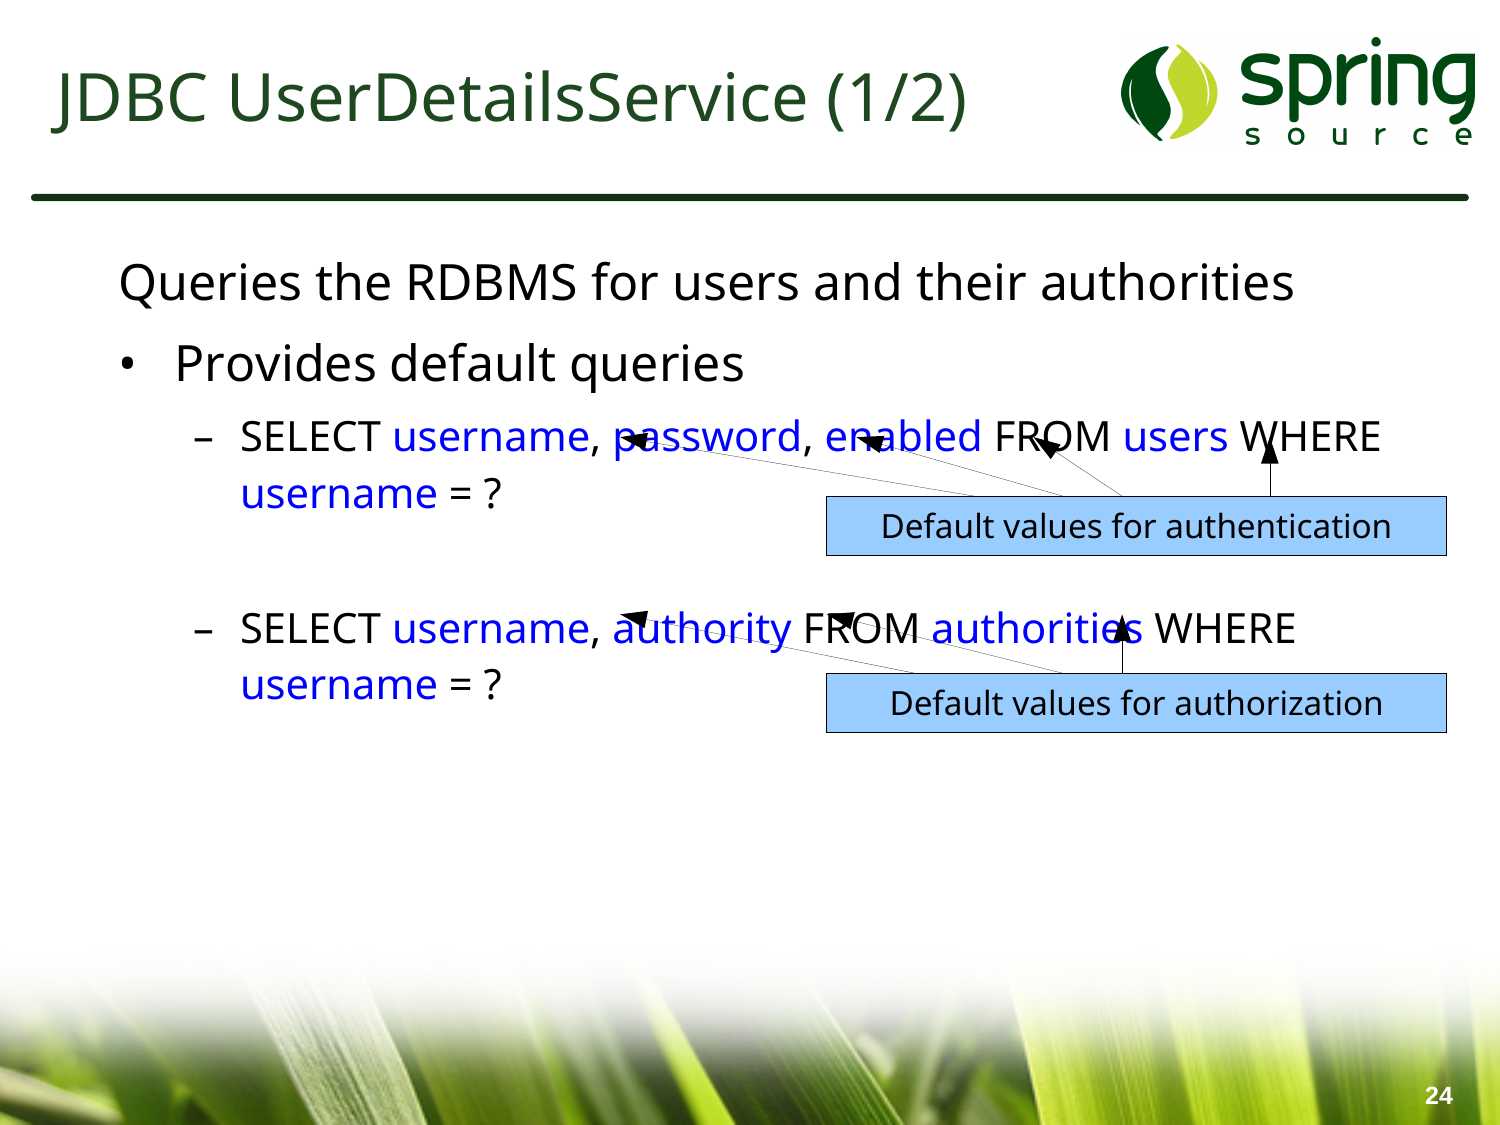

JDBC UserDetailsService (1/2)
# Queries the RDBMS for users and their authorities
Provides default queries
SELECT username, password, enabled FROM users WHERE username = ?
SELECT username, authority FROM authorities WHERE username = ?
Default values for authentication
Default values for authorization